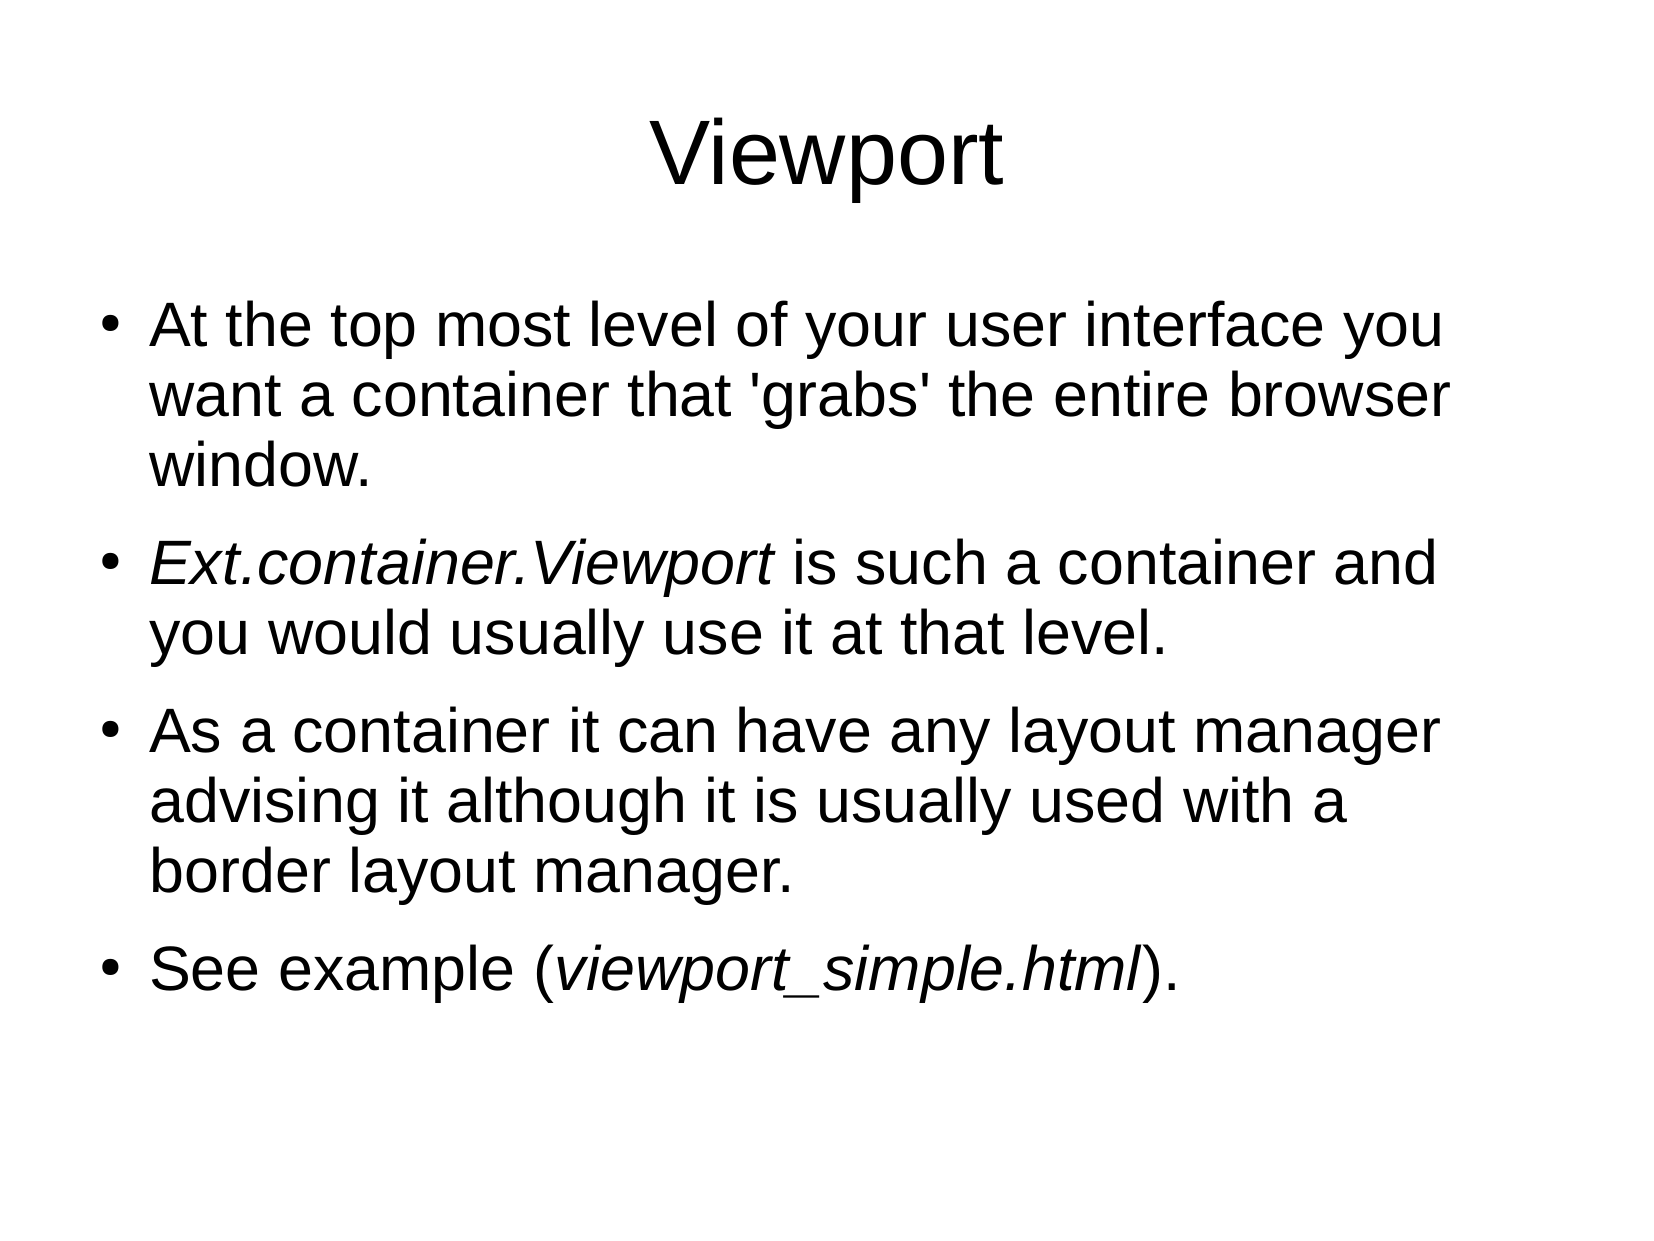

# Viewport
At the top most level of your user interface you want a container that 'grabs' the entire browser window.
Ext.container.Viewport is such a container and you would usually use it at that level.
As a container it can have any layout manager advising it although it is usually used with a border layout manager.
See example (viewport_simple.html).